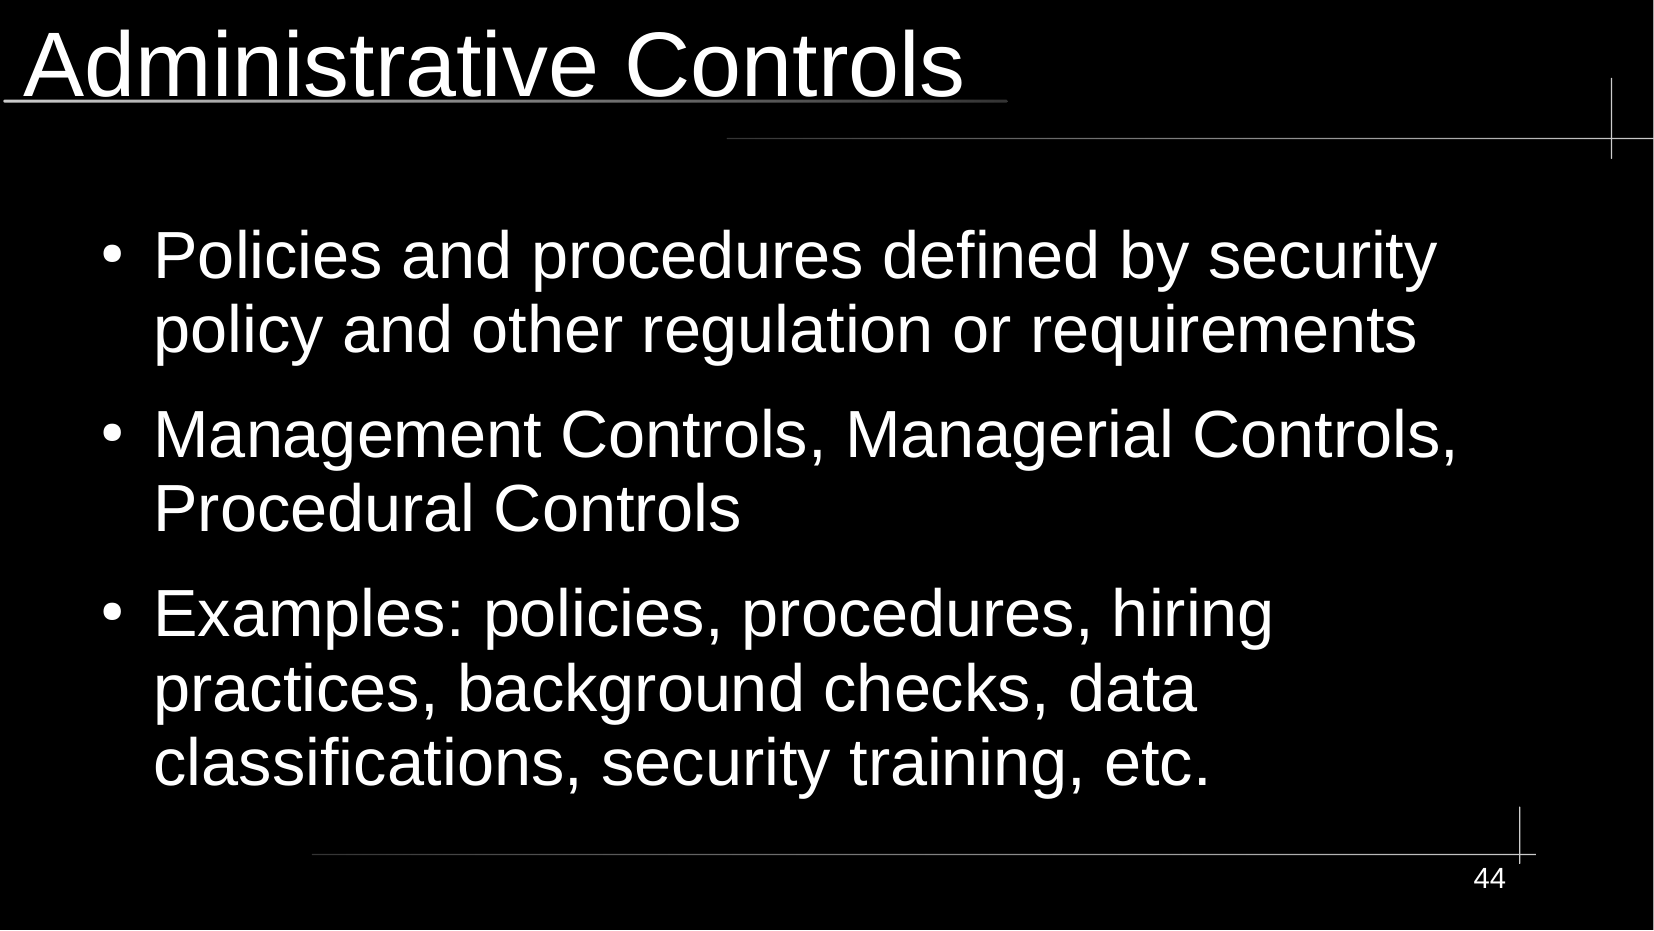

# Administrative Controls
Policies and procedures defined by security policy and other regulation or requirements
Management Controls, Managerial Controls, Procedural Controls
Examples: policies, procedures, hiring practices, background checks, data classifications, security training, etc.
44